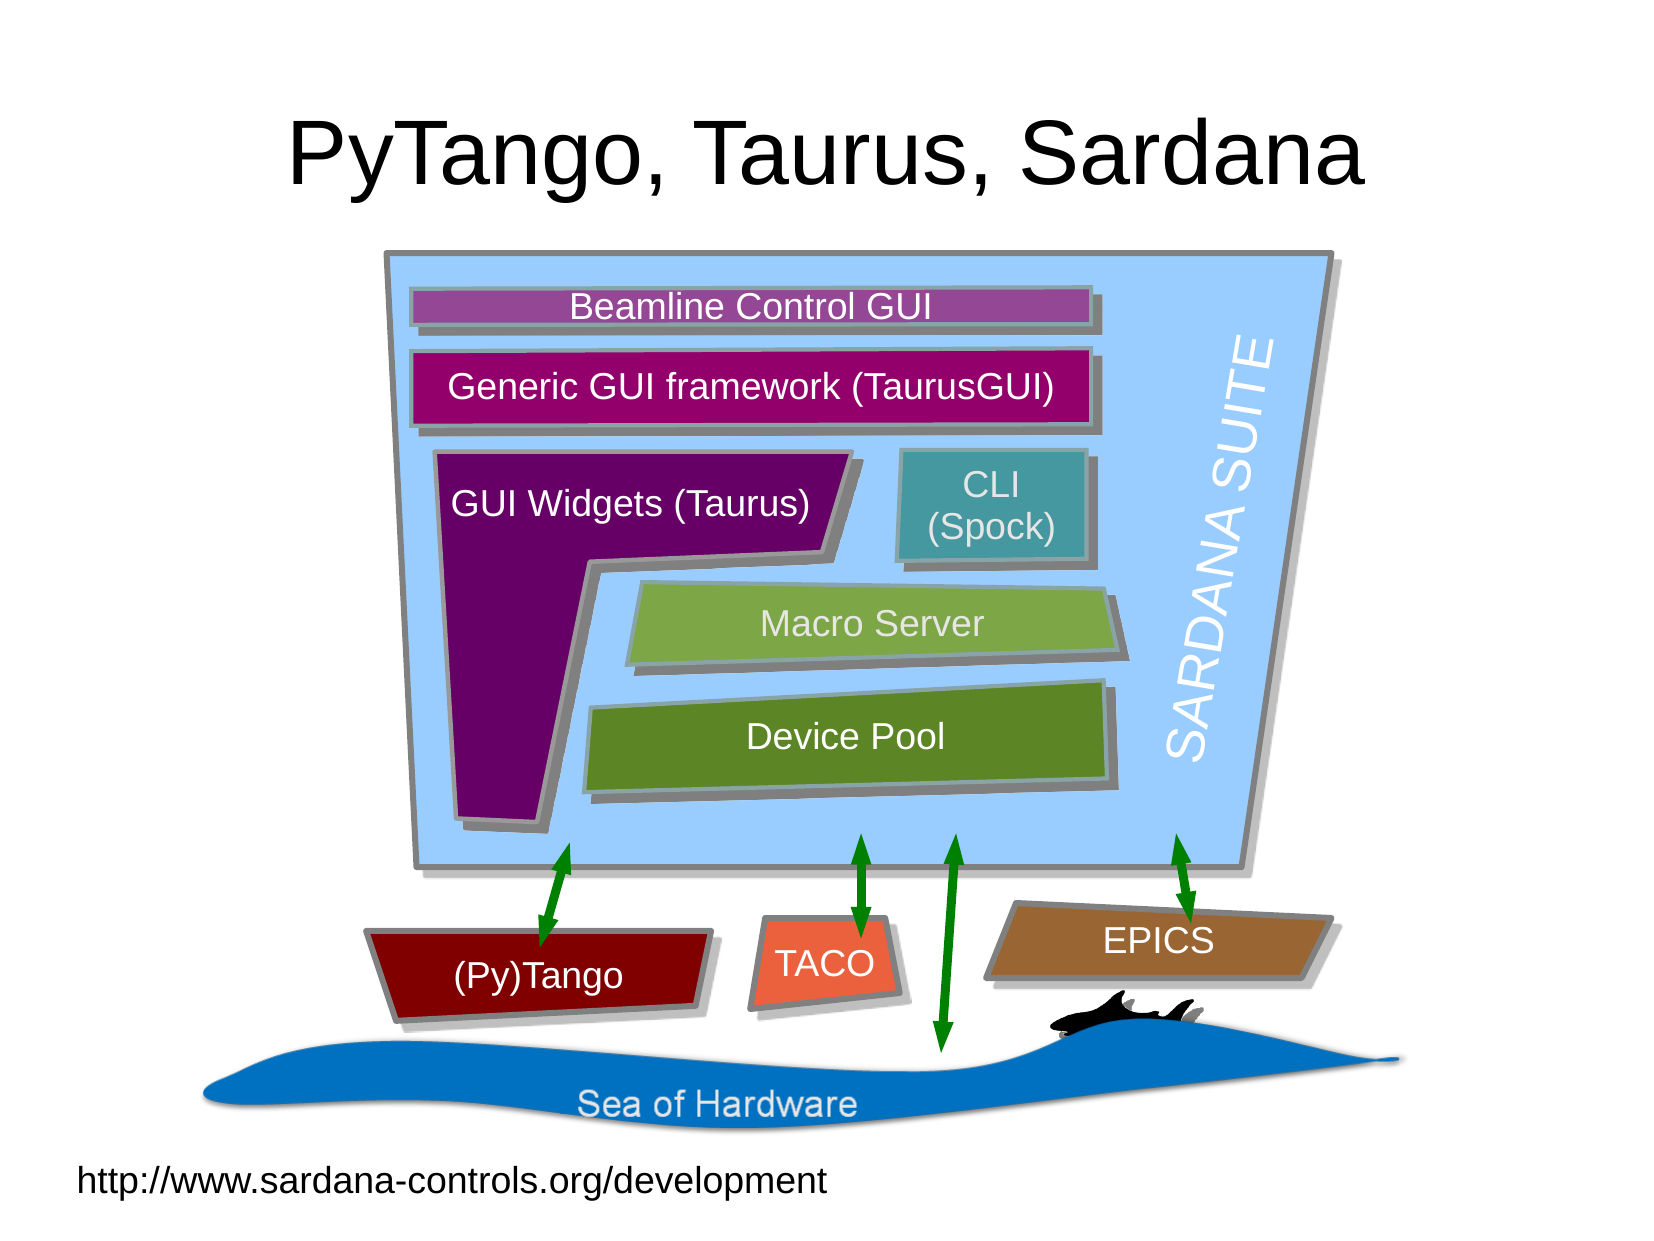

# PyTango, Taurus, Sardana
Beamline Control GUI
Generic GUI framework (TaurusGUI)
CLI
(Spock)
GUI Widgets (Taurus)
SARDANA SUITE
Macro Server
Device Pool
EPICS
TACO
(Py)Tango
http://www.sardana-controls.org/development